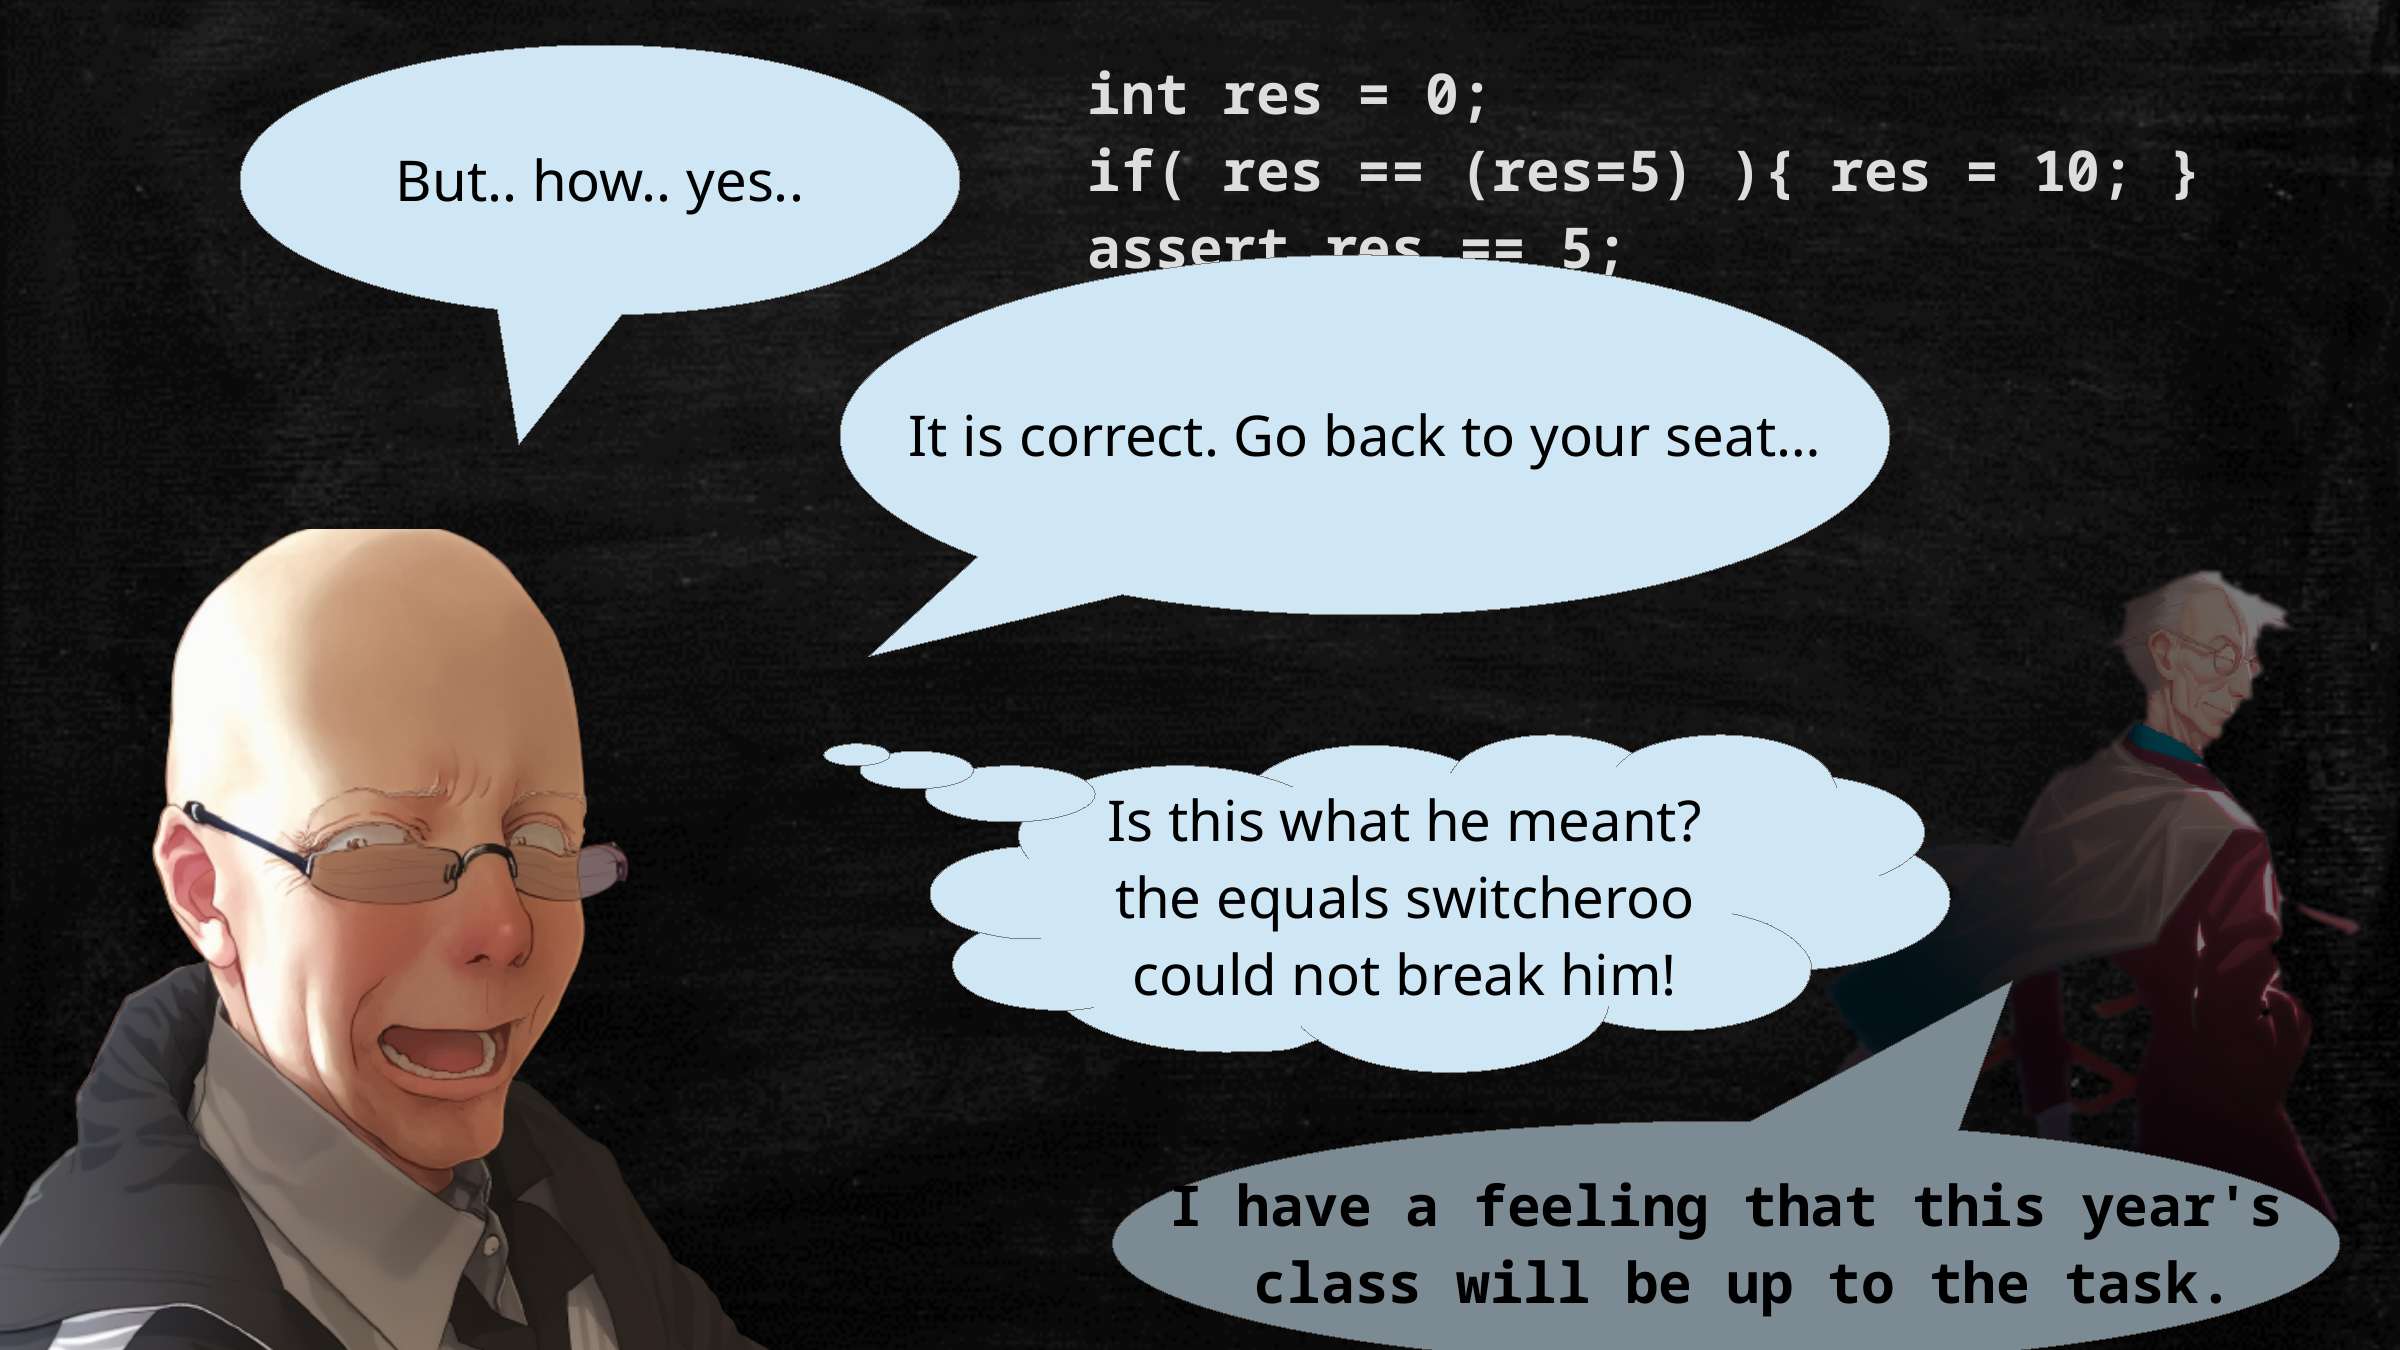

But.. how.. yes..
int res = 0;
if( res == (res=5) ){ res = 10; }
assert res == 5;
It is correct. Go back to your seat…
Is this what he meant?
the equals switcheroo
could not break him!
I have a feeling that this year's
 class will be up to the task.